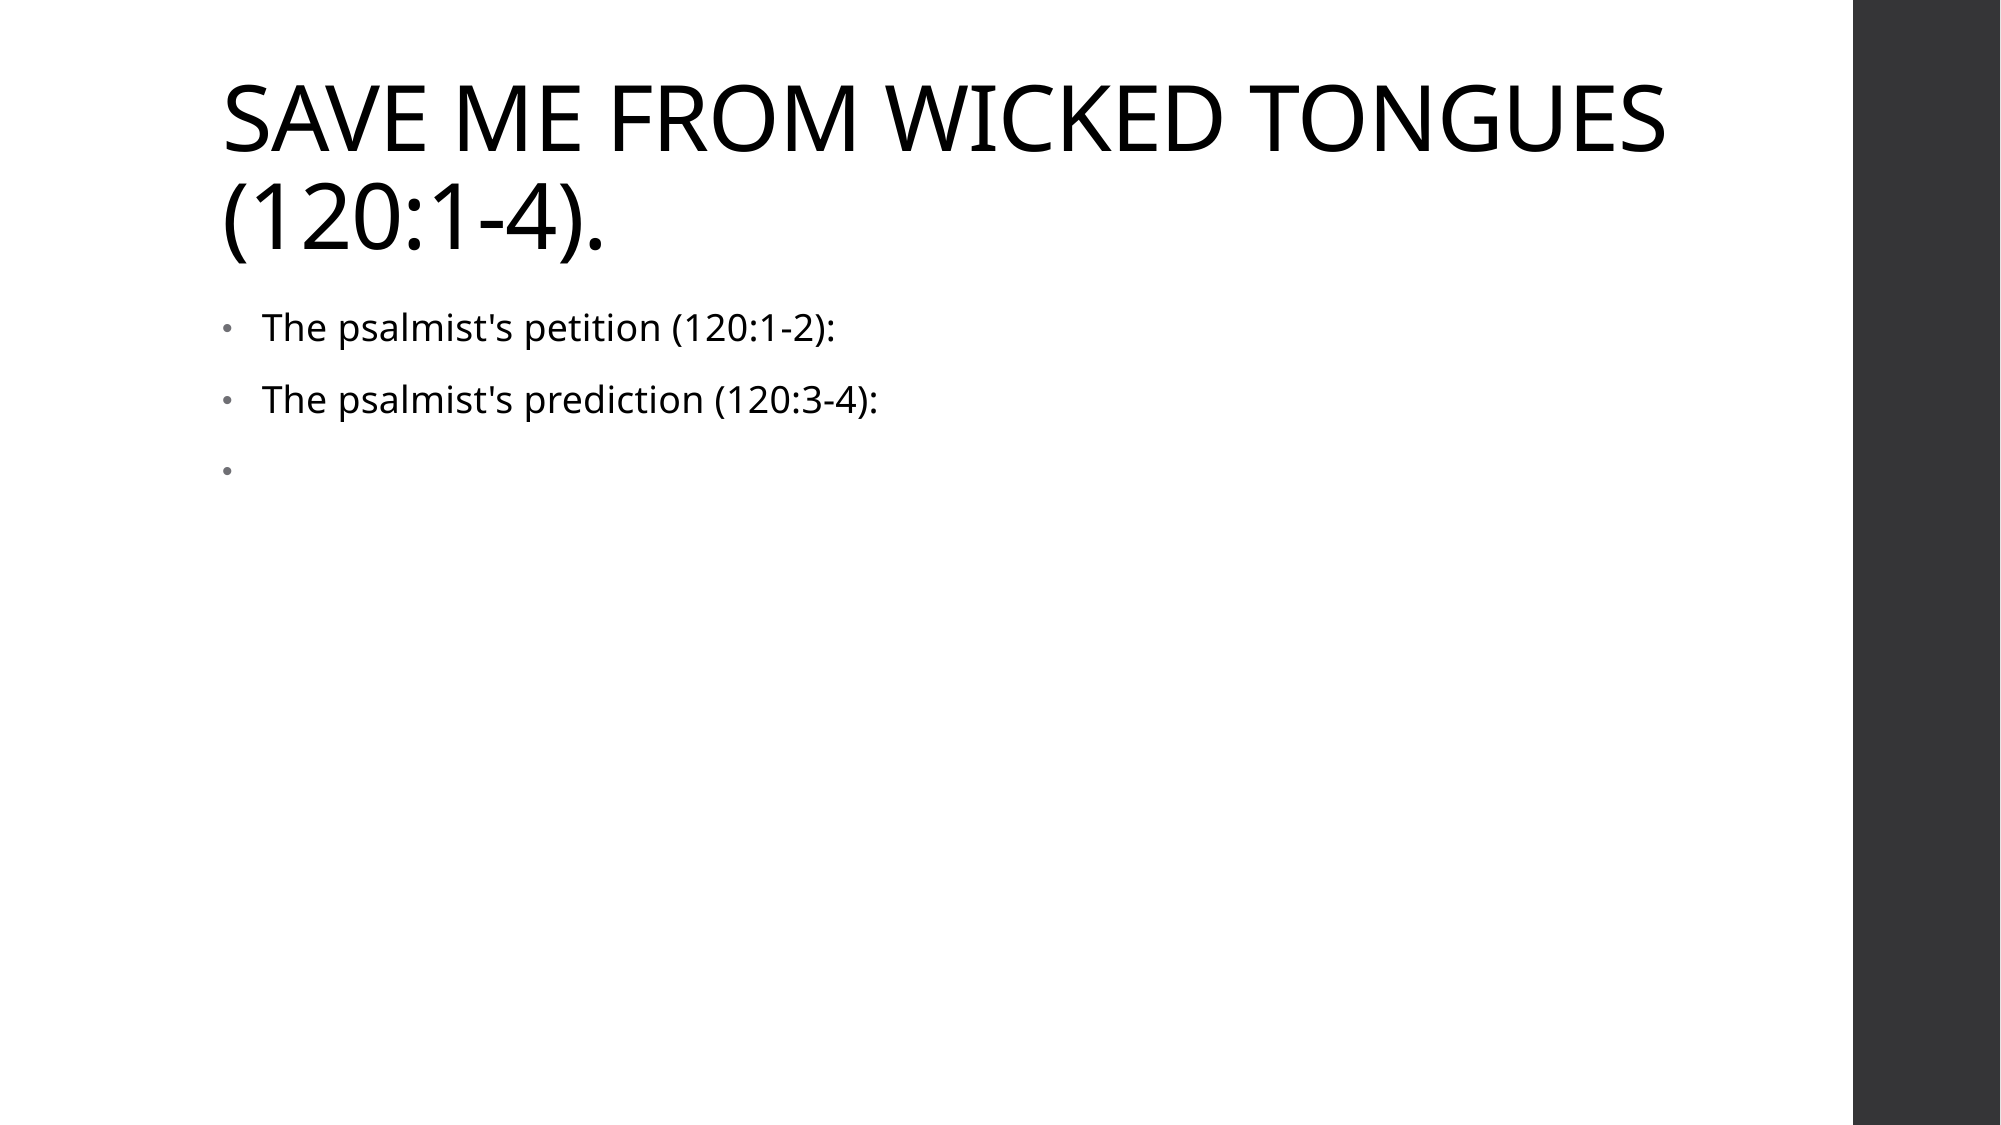

# SAVE ME FROM WICKED TONGUES (120:1-4).
 The psalmist's petition (120:1-2):
 The psalmist's prediction (120:3-4):